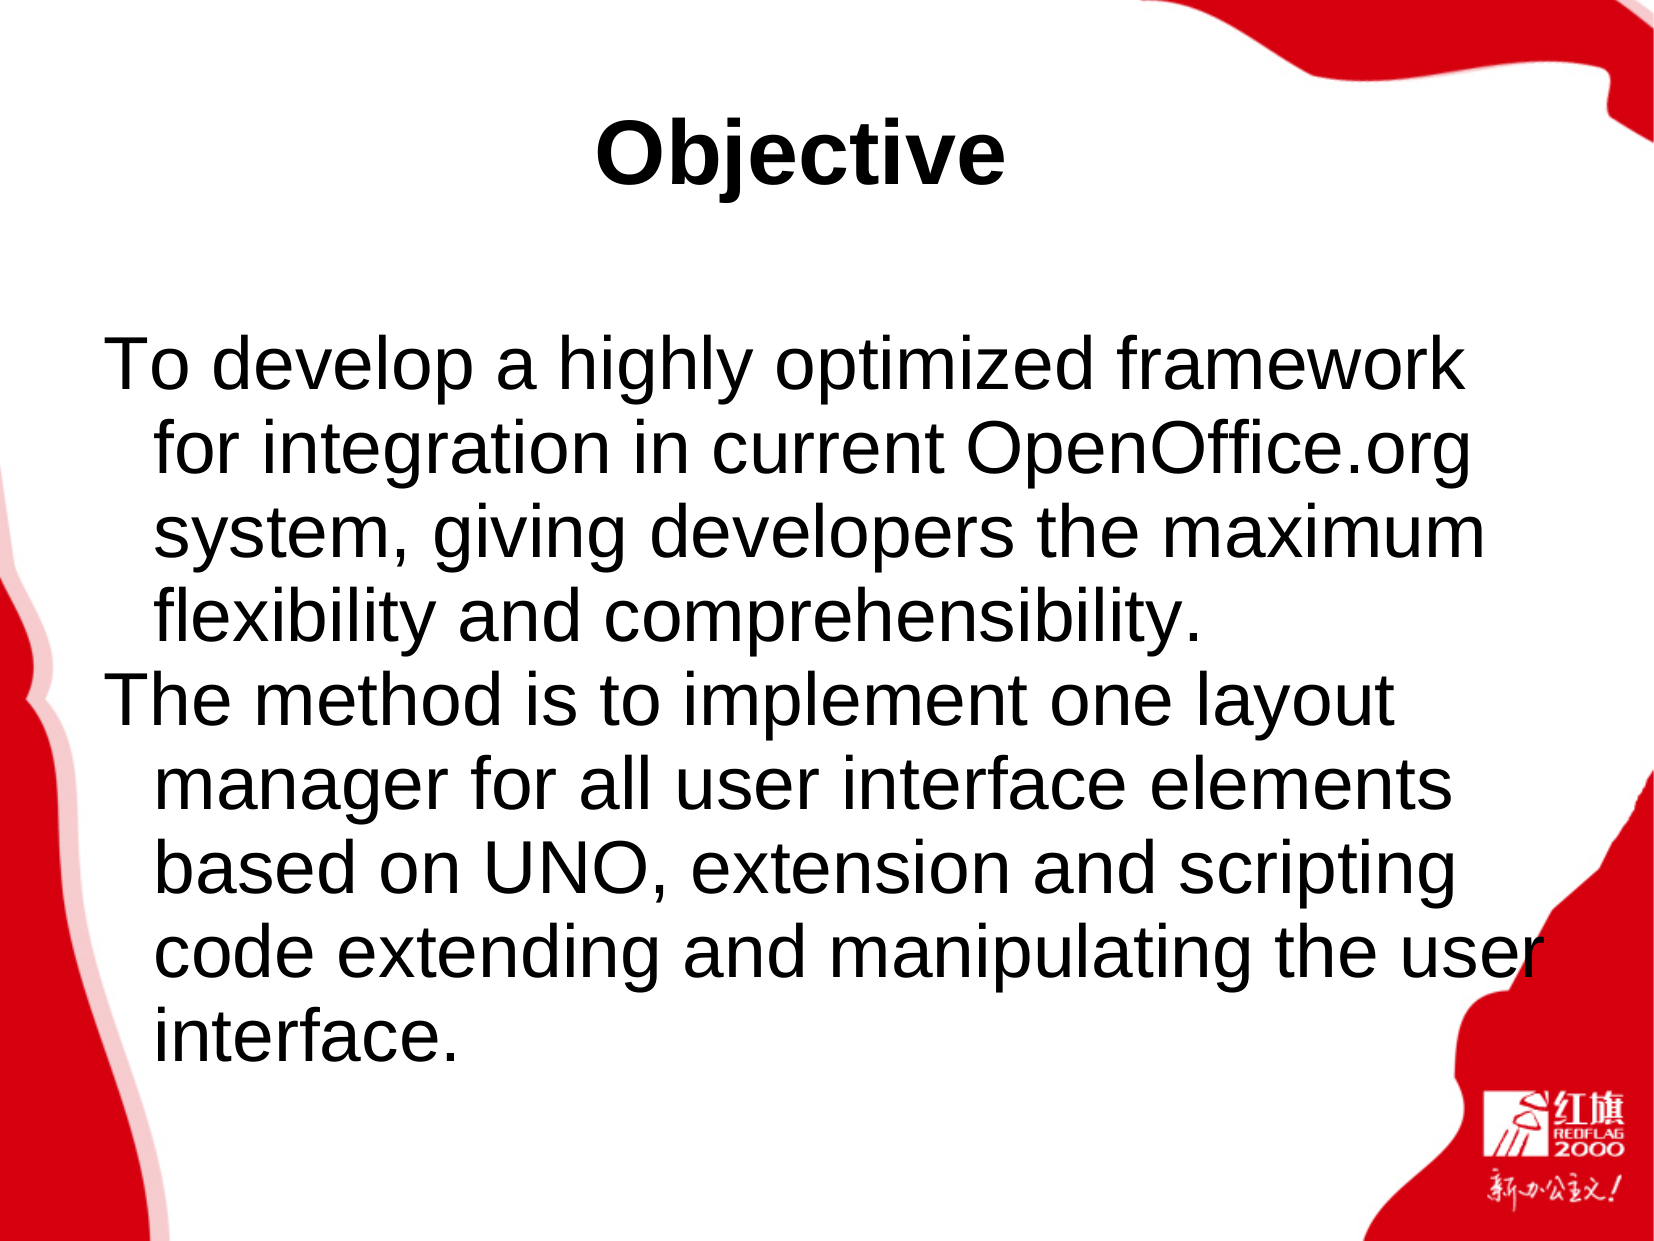

# Objective
To develop a highly optimized framework for integration in current OpenOffice.org system, giving developers the maximum flexibility and comprehensibility.
The method is to implement one layout manager for all user interface elements based on UNO, extension and scripting code extending and manipulating the user interface.